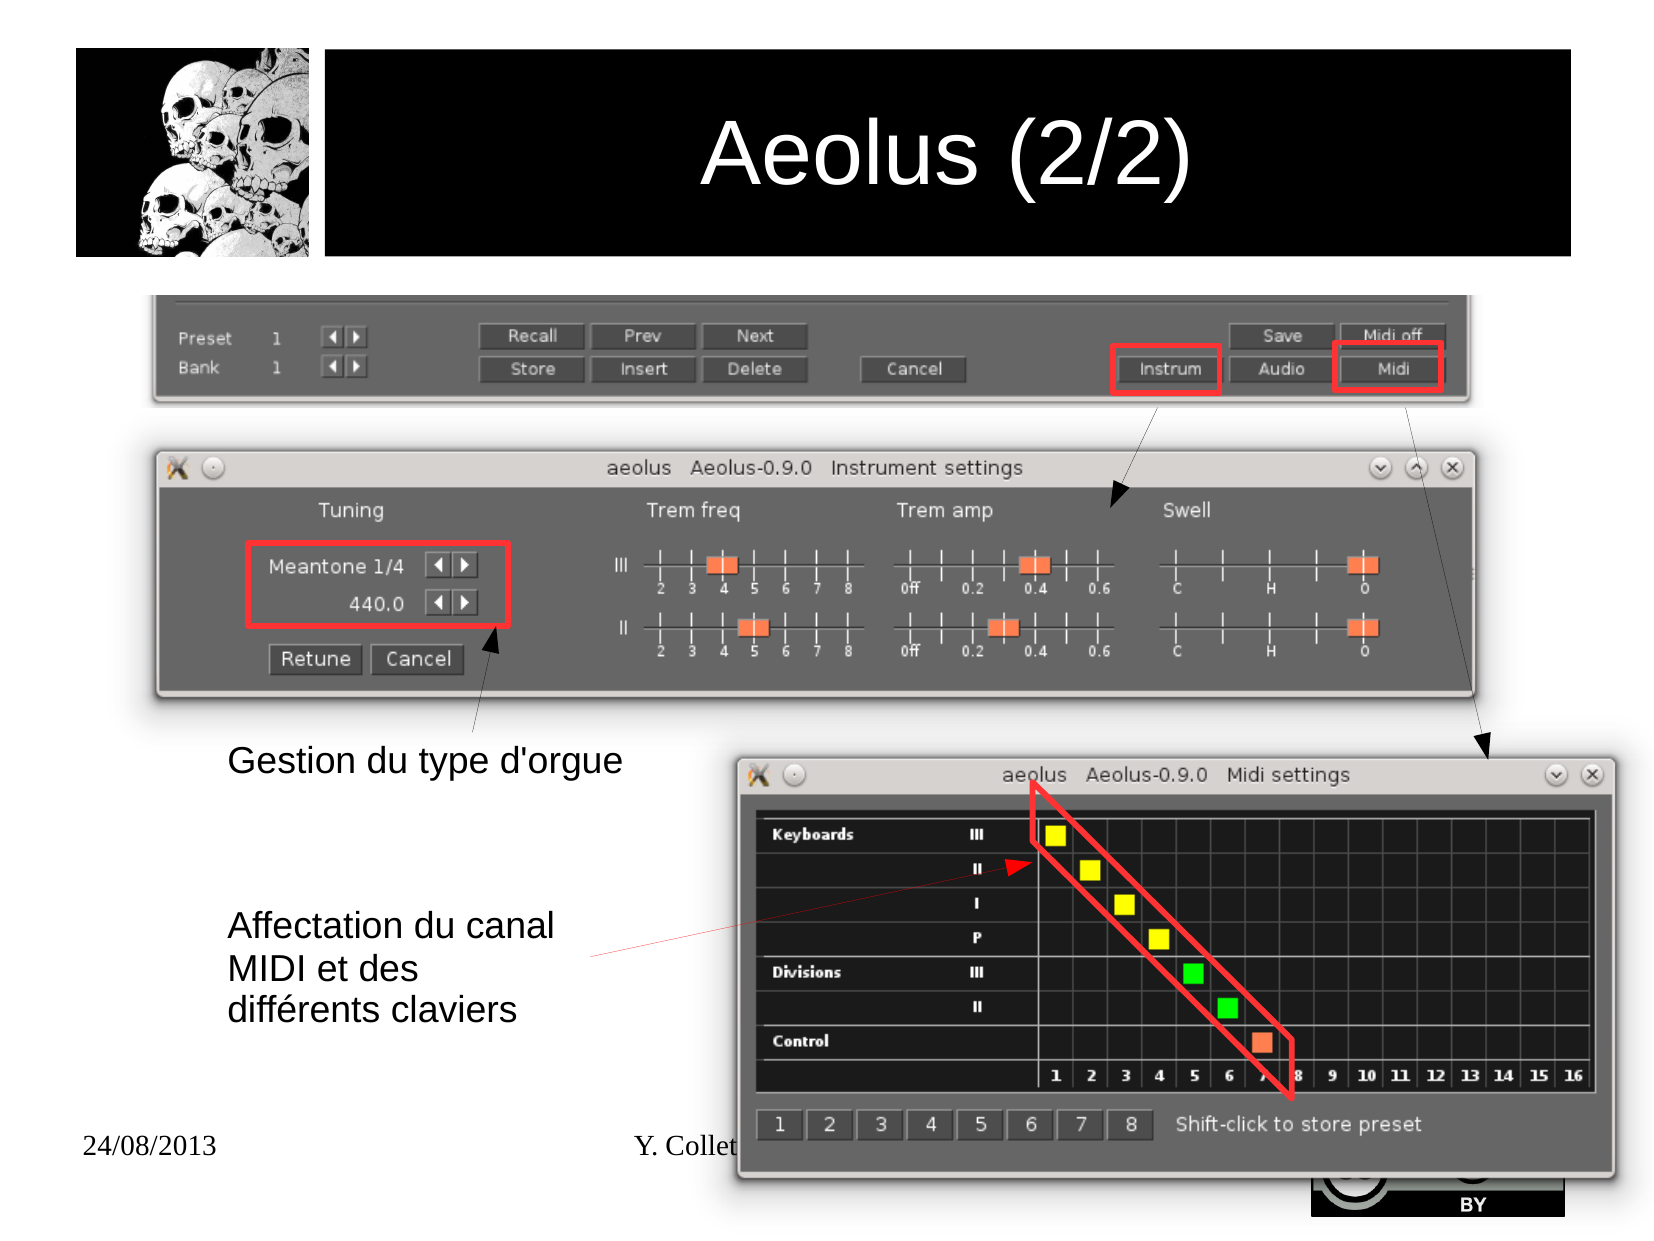

# Aeolus (2/2)
Gestion du type d'orgue
Affectation du canal MIDI et des différents claviers
Y. Collette
8